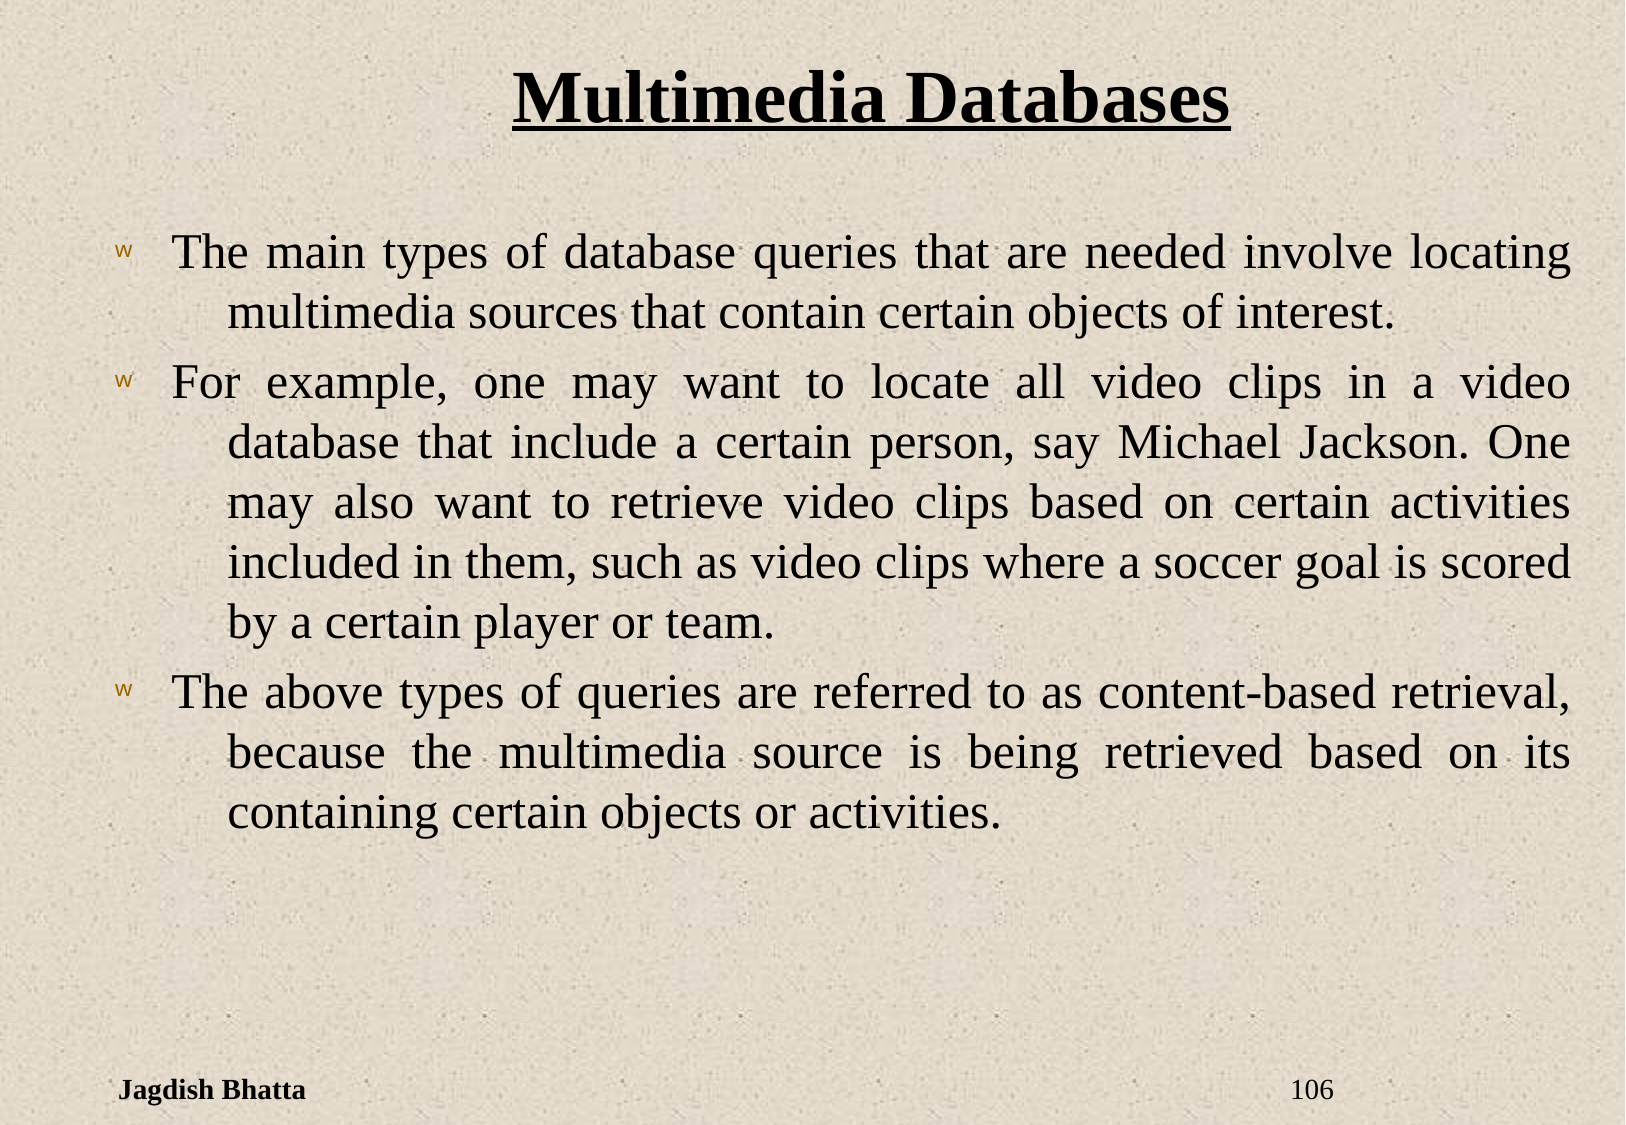

# Multimedia Databases
The main types of database queries that are needed involve locating multimedia sources that contain certain objects of interest.
For example, one may want to locate all video clips in a video database that include a certain person, say Michael Jackson. One may also want to retrieve video clips based on certain activities included in them, such as video clips where a soccer goal is scored by a certain player or team.
The above types of queries are referred to as content-based retrieval, because the multimedia source is being retrieved based on its containing certain objects or activities.
Jagdish Bhatta
105